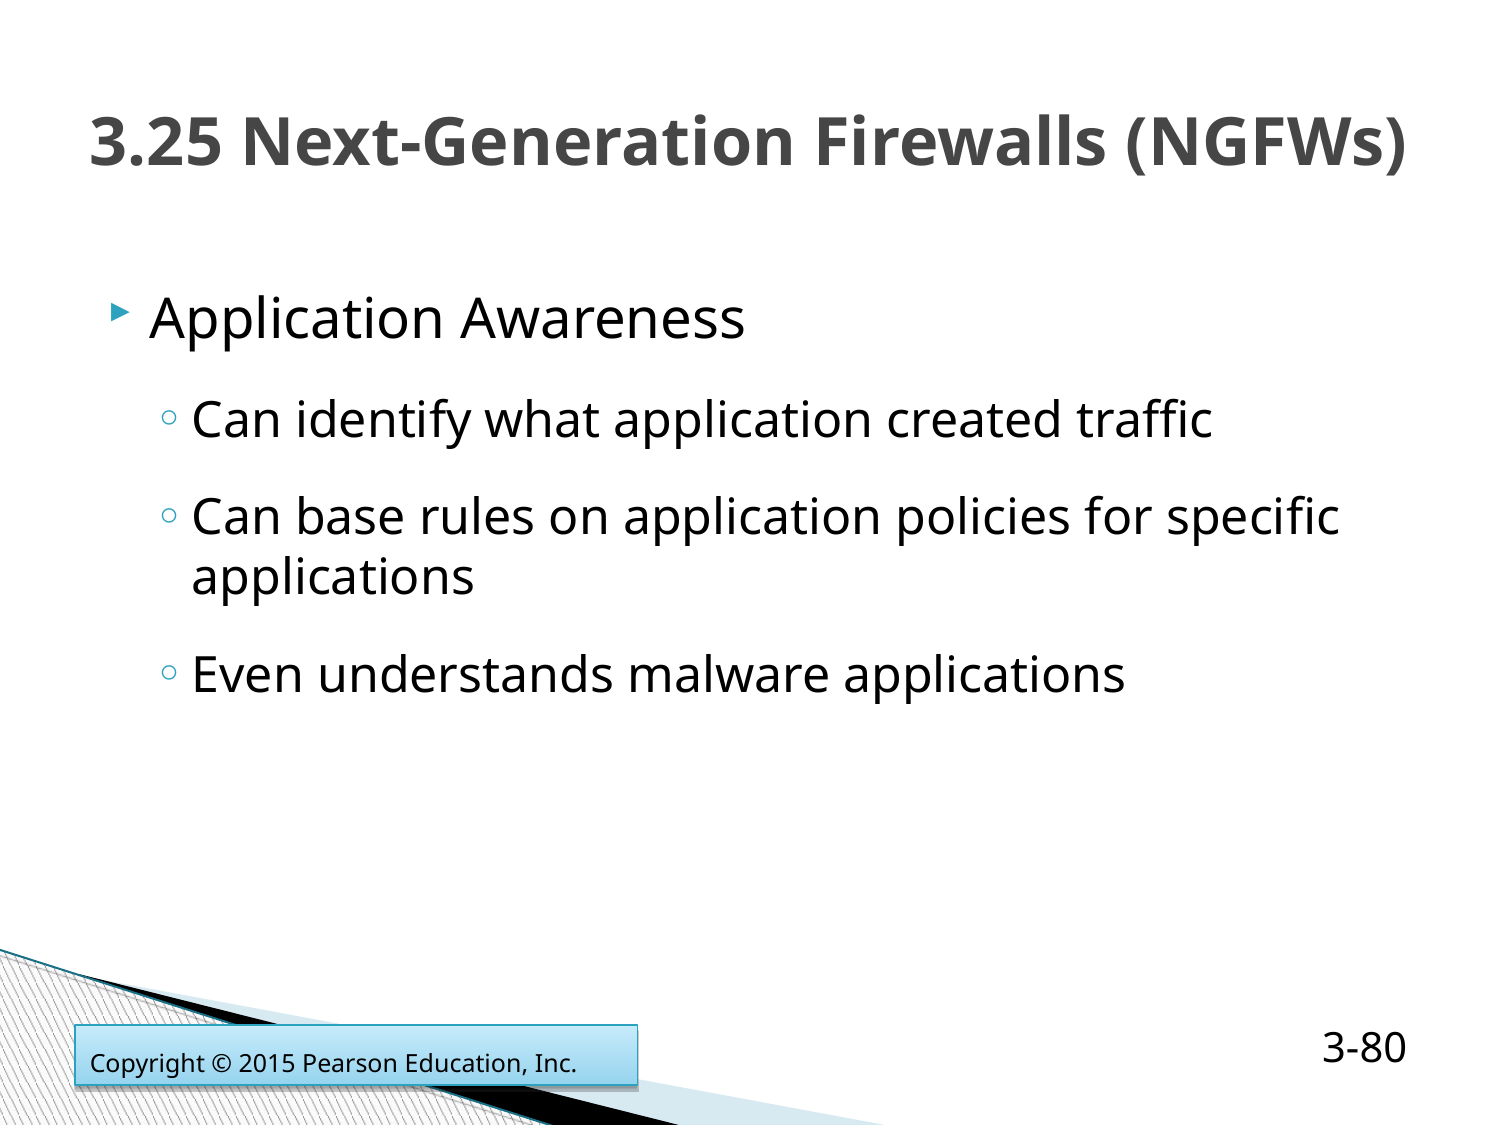

3.25 Next-Generation Firewalls (NGFWs)
# Application Awareness
Can identify what application created traffic
Can base rules on application policies for specific applications
Even understands malware applications
Copyright © 2015 Pearson Education, Inc.